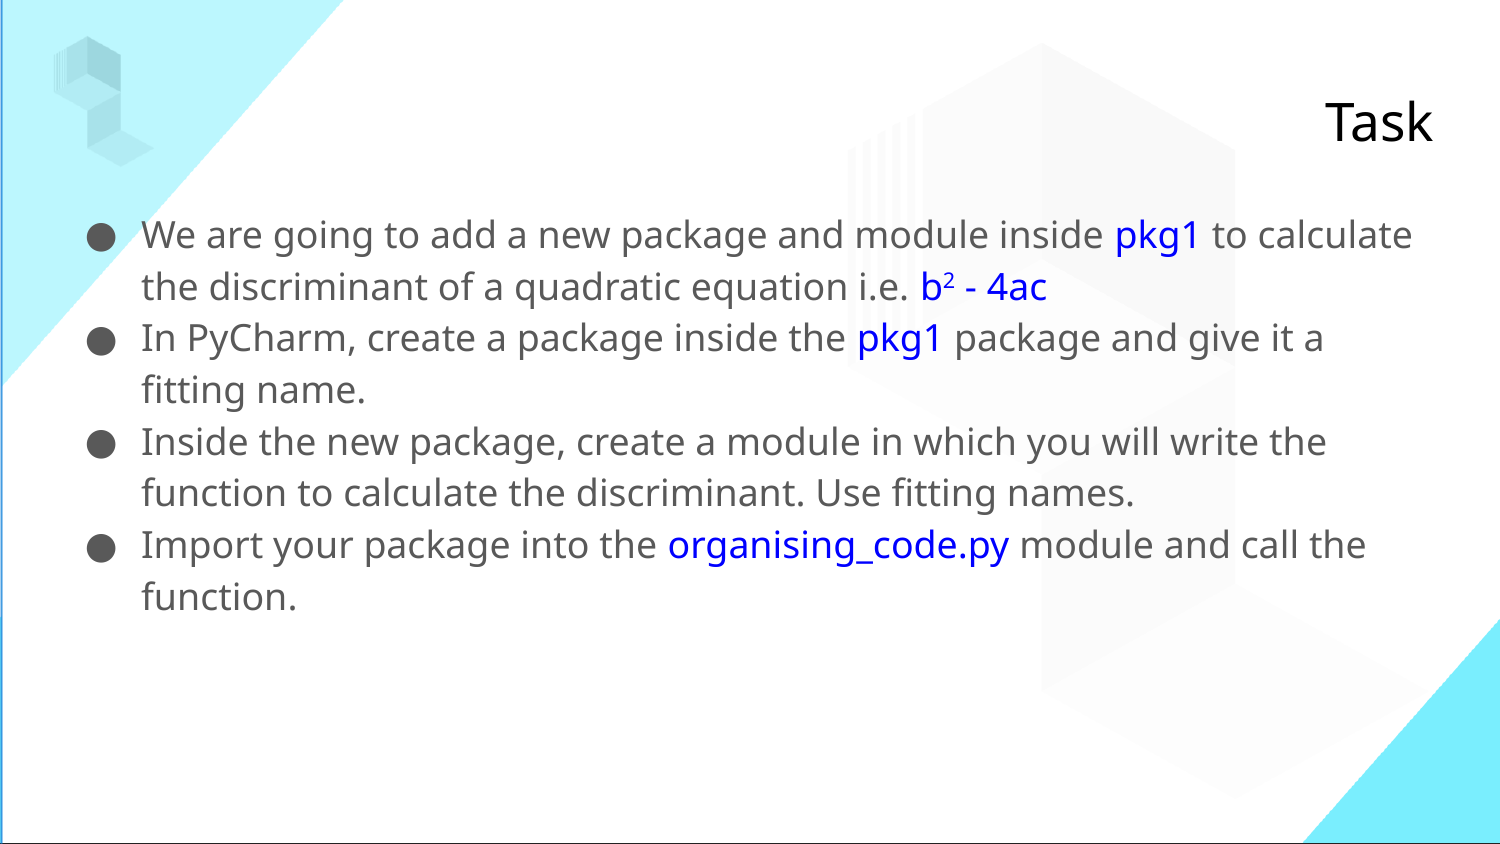

# Task
We are going to add a new package and module inside pkg1 to calculate the discriminant of a quadratic equation i.e. b2 - 4ac
In PyCharm, create a package inside the pkg1 package and give it a fitting name.
Inside the new package, create a module in which you will write the function to calculate the discriminant. Use fitting names.
Import your package into the organising_code.py module and call the function.